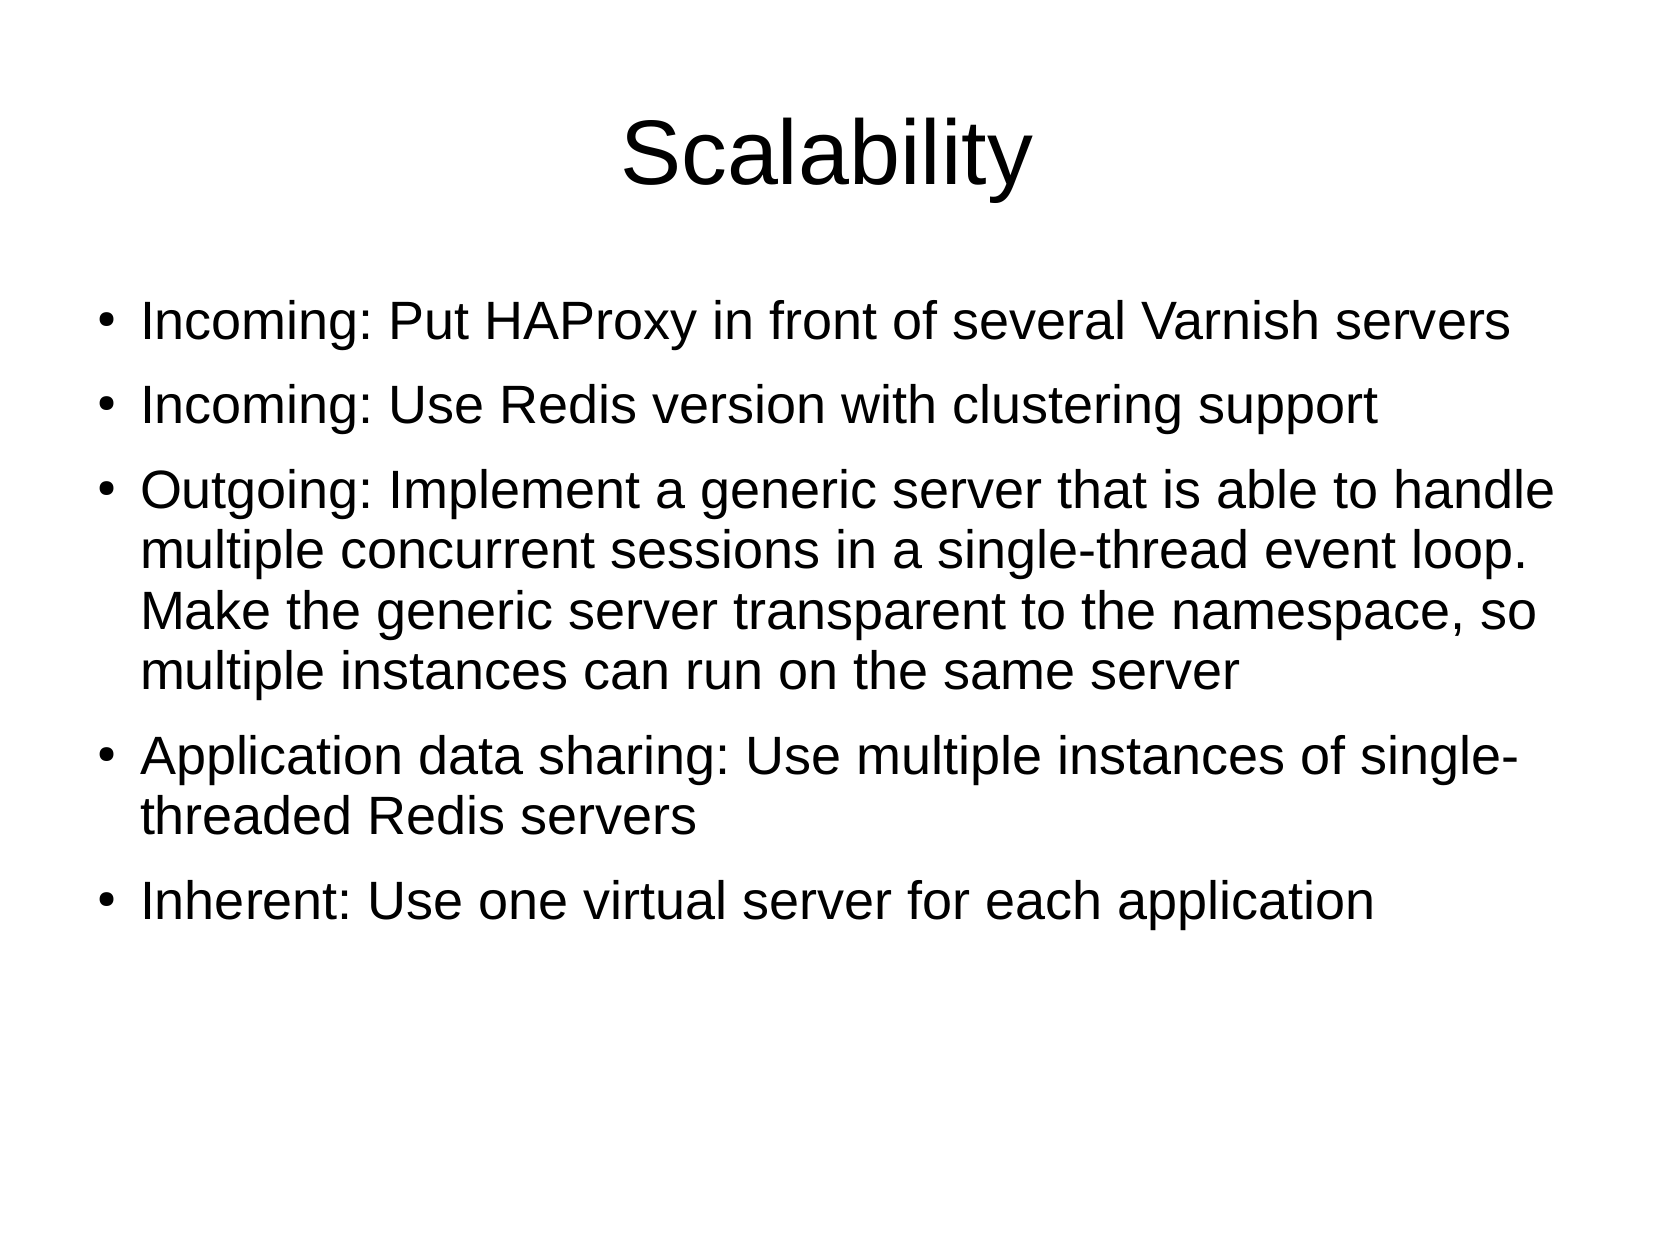

# Scalability
Incoming: Put HAProxy in front of several Varnish servers
Incoming: Use Redis version with clustering support
Outgoing: Implement a generic server that is able to handle multiple concurrent sessions in a single-thread event loop. Make the generic server transparent to the namespace, so multiple instances can run on the same server
Application data sharing: Use multiple instances of single-threaded Redis servers
Inherent: Use one virtual server for each application